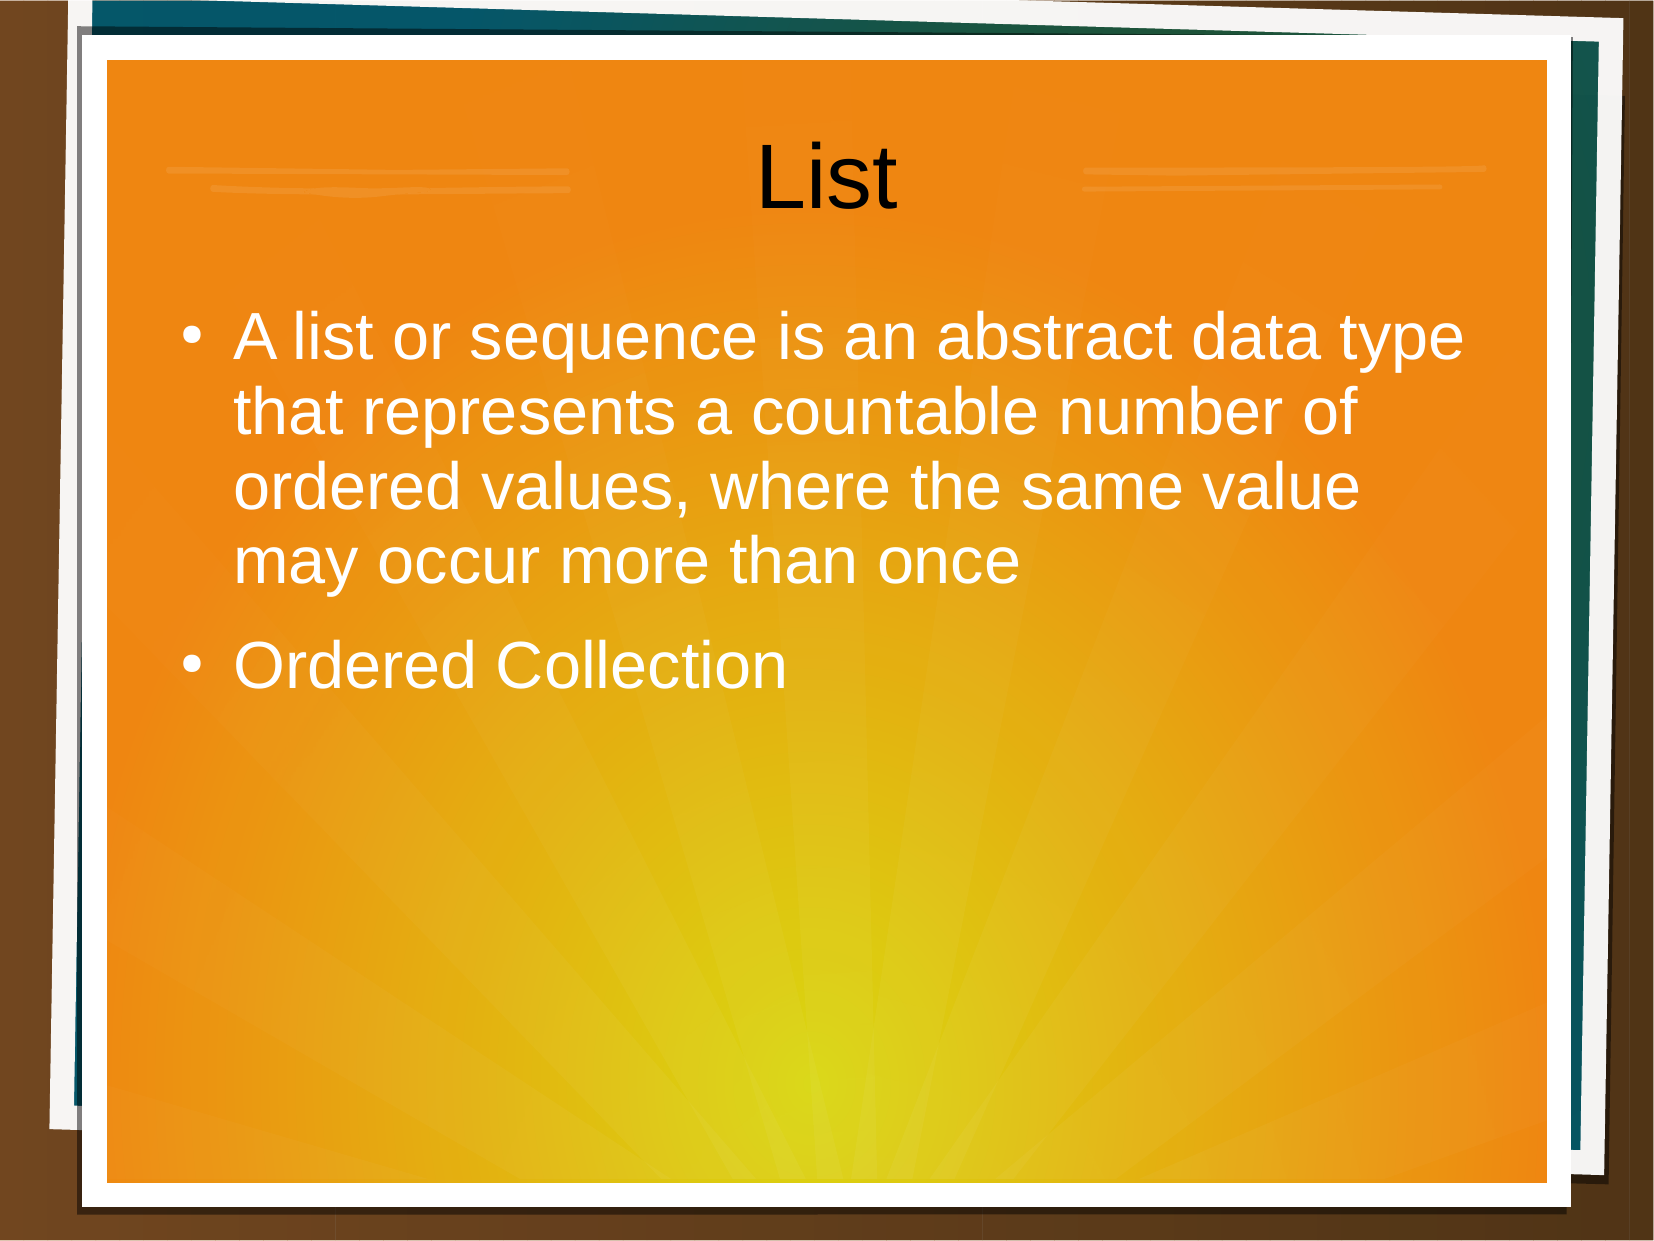

# List
A list or sequence is an abstract data type that represents a countable number of ordered values, where the same value may occur more than once
Ordered Collection